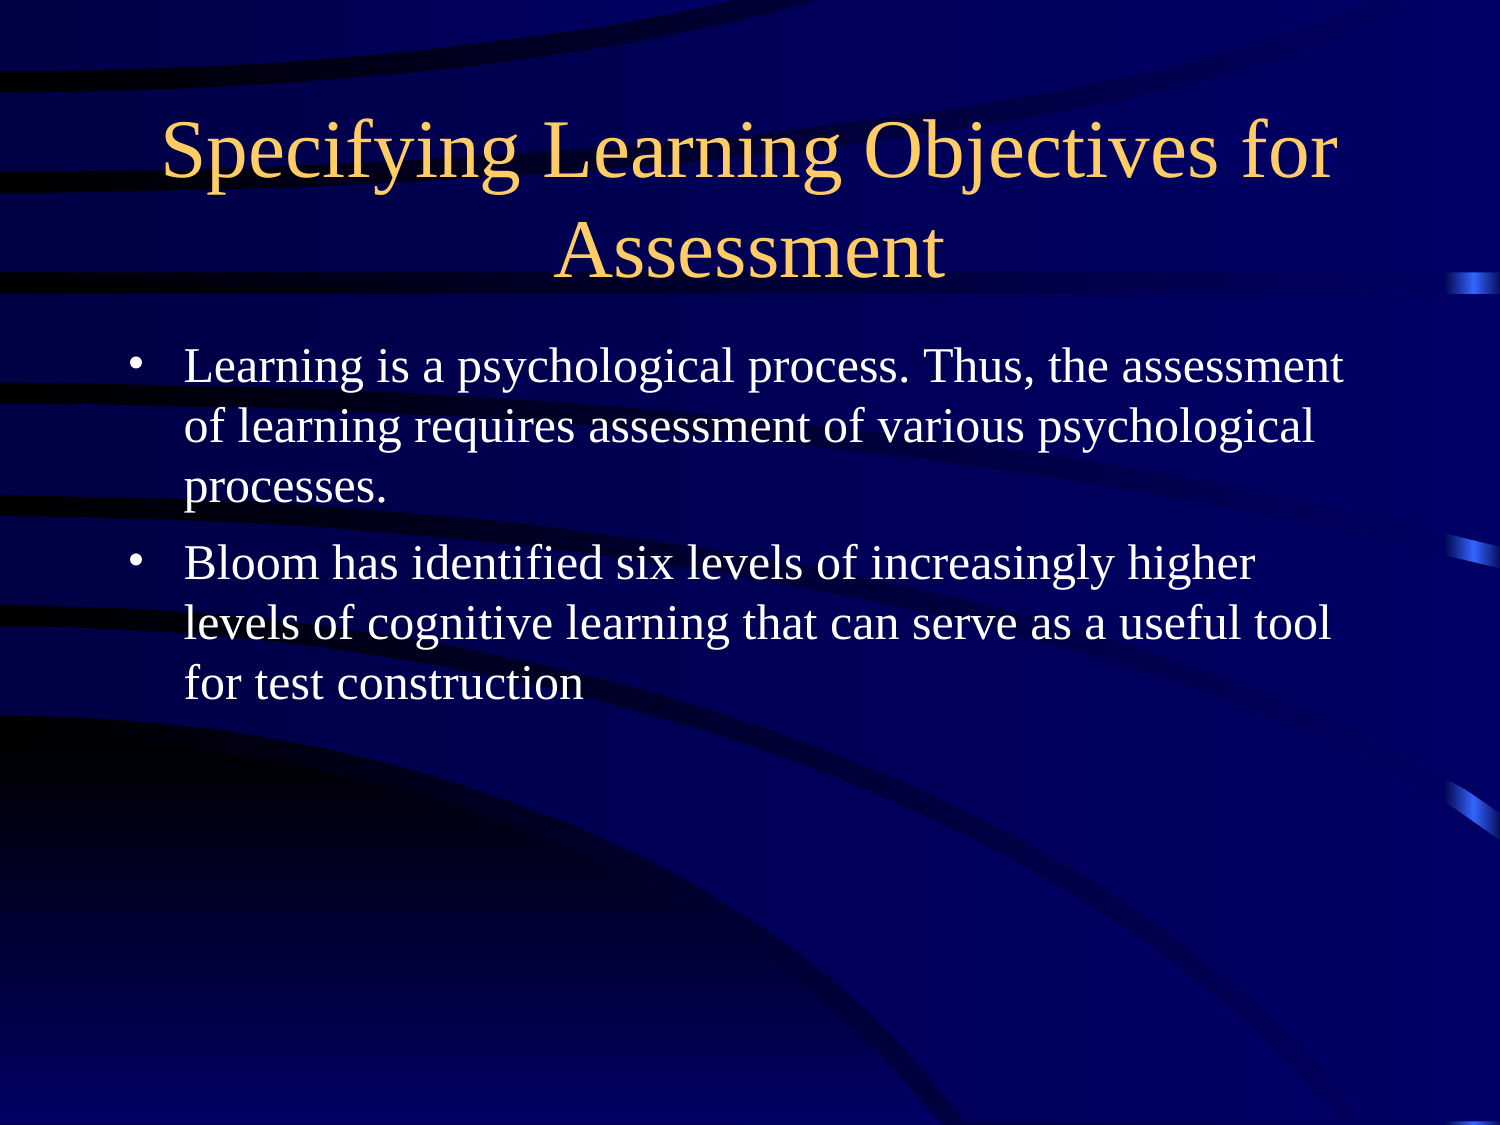

# Specifying Learning Objectives for Assessment
Learning is a psychological process. Thus, the assessment of learning requires assessment of various psychological processes.
Bloom has identified six levels of increasingly higher levels of cognitive learning that can serve as a useful tool for test construction